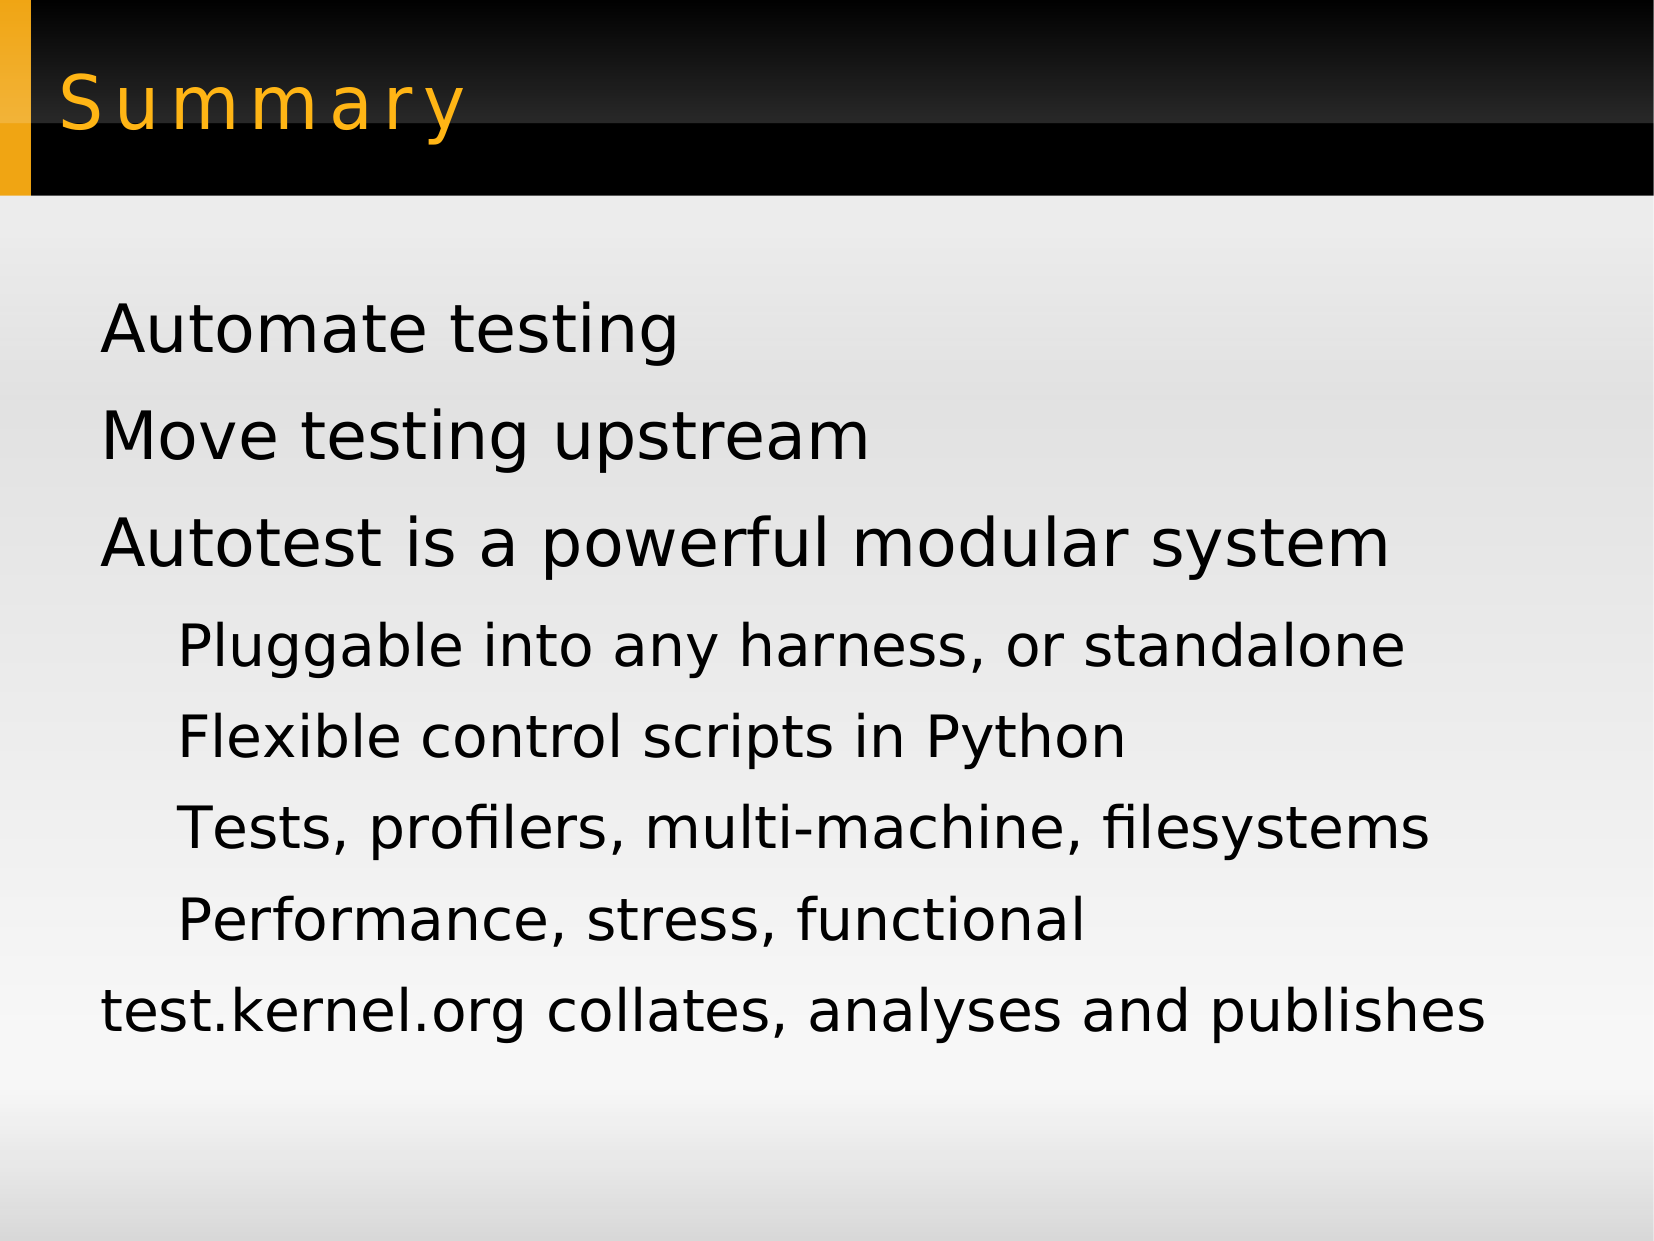

# Summary
Automate testing
Move testing upstream
Autotest is a powerful modular system
Pluggable into any harness, or standalone
Flexible control scripts in Python
Tests, profilers, multi-machine, filesystems
Performance, stress, functional
test.kernel.org collates, analyses and publishes